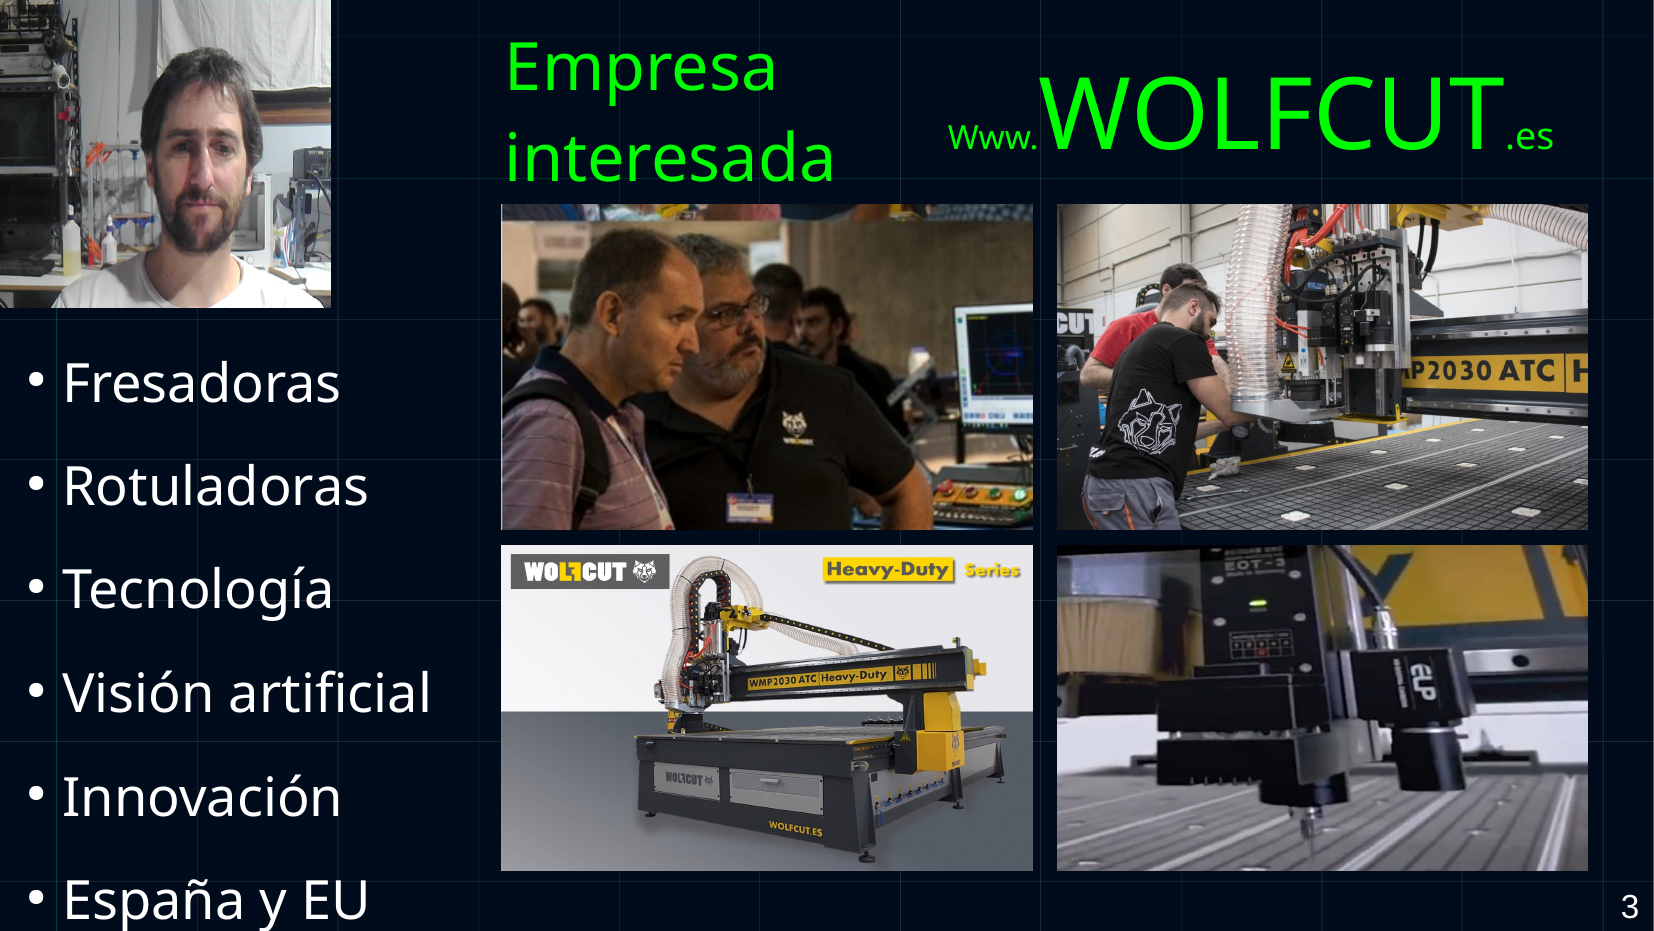

Empresa interesada
Www.WOLFCUT.es
Fresadoras
Rotuladoras
Tecnología
Visión artificial
Innovación
España y EU